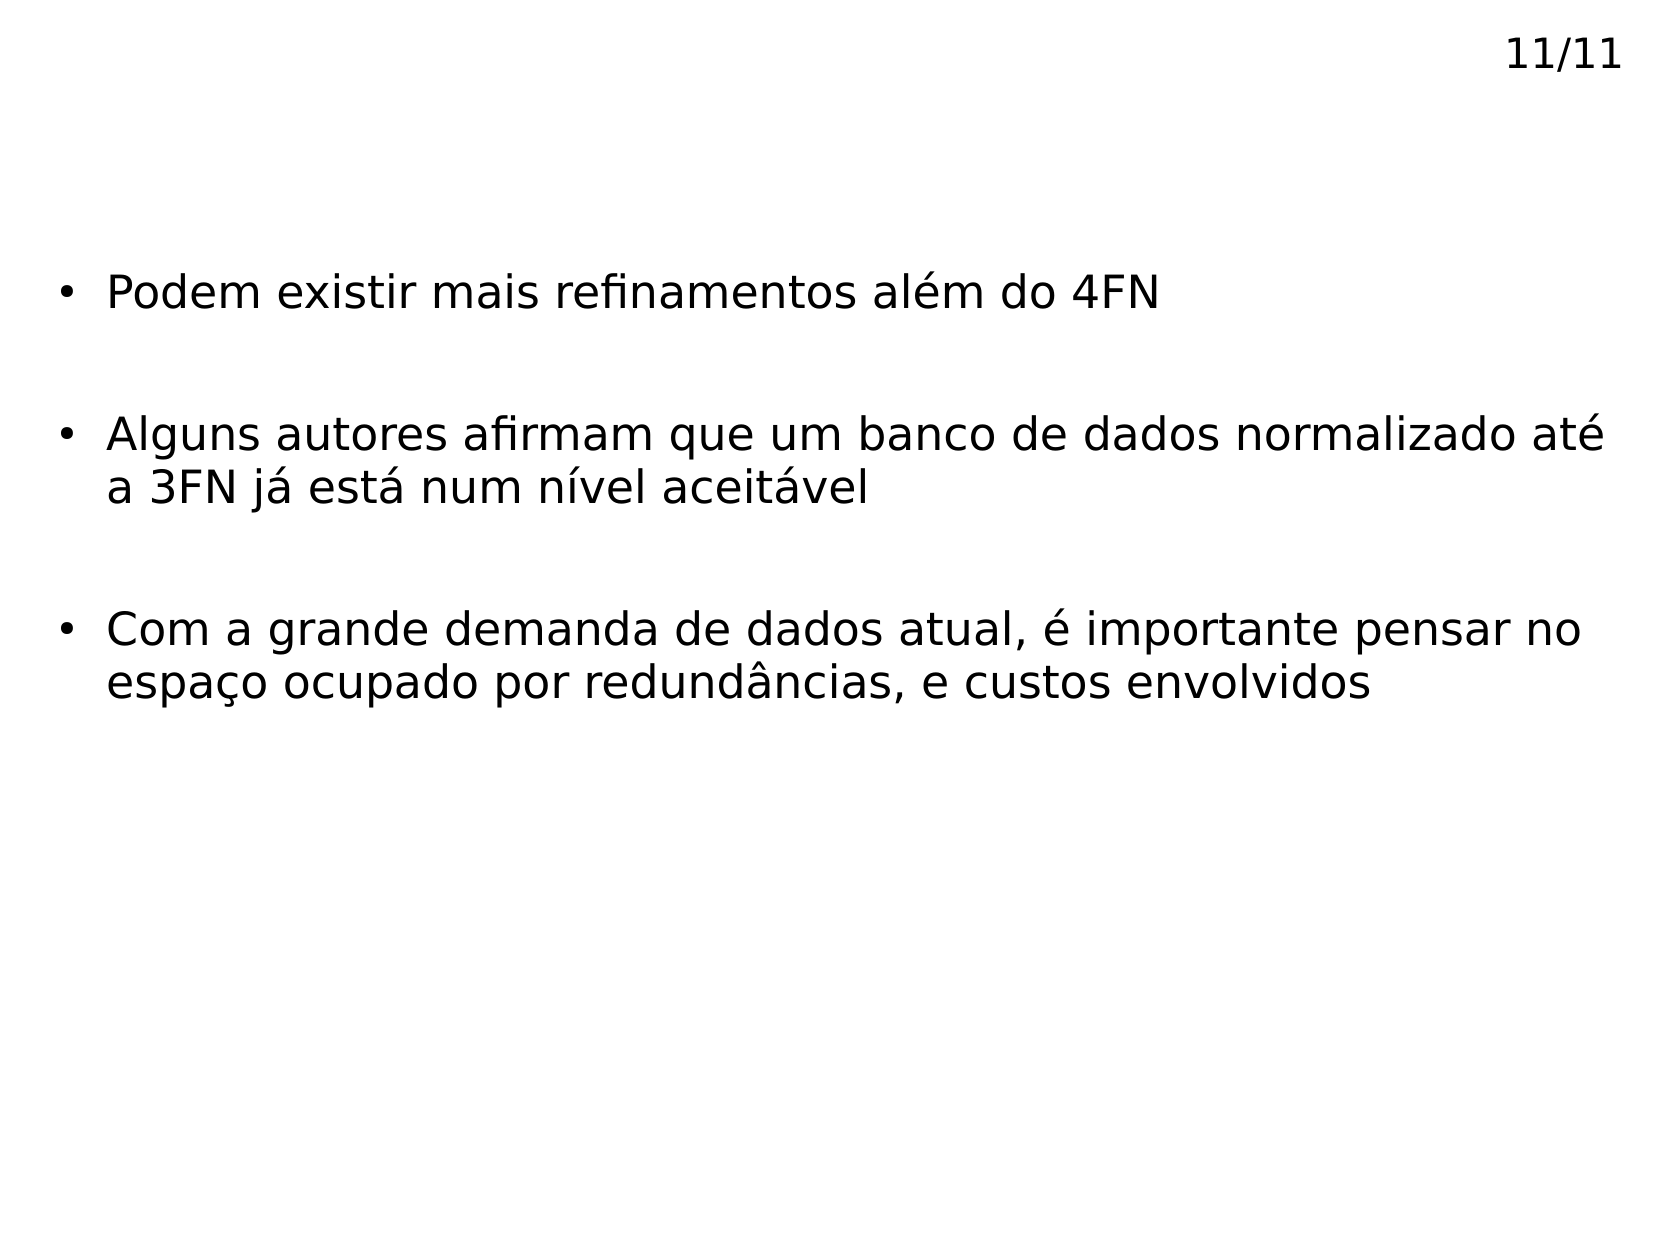

#
11
Podem existir mais refinamentos além do 4FN
Alguns autores afirmam que um banco de dados normalizado até a 3FN já está num nível aceitável
Com a grande demanda de dados atual, é importante pensar no espaço ocupado por redundâncias, e custos envolvidos